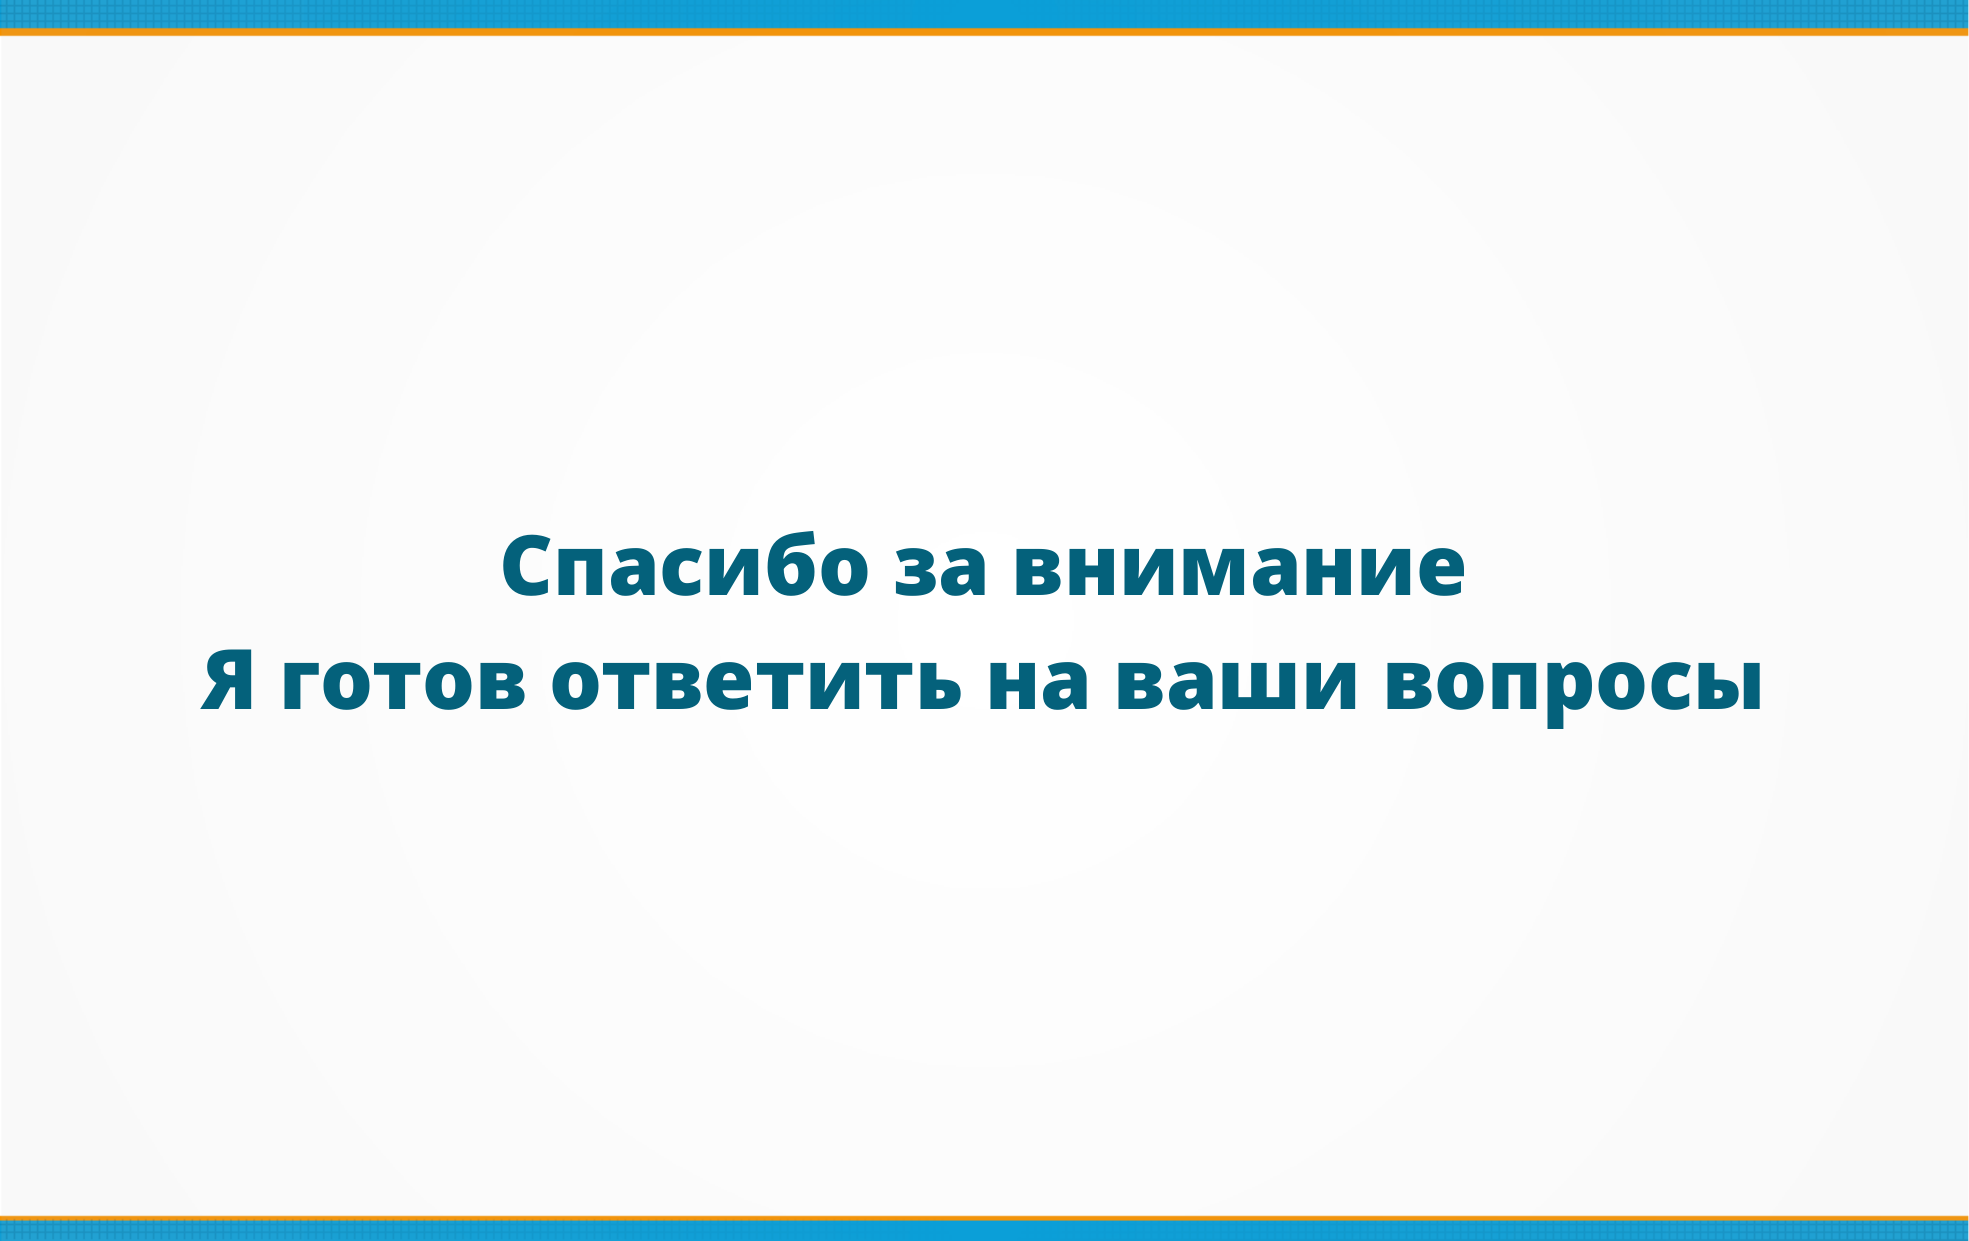

# Спасибо за внимание
Я готов ответить на ваши вопросы